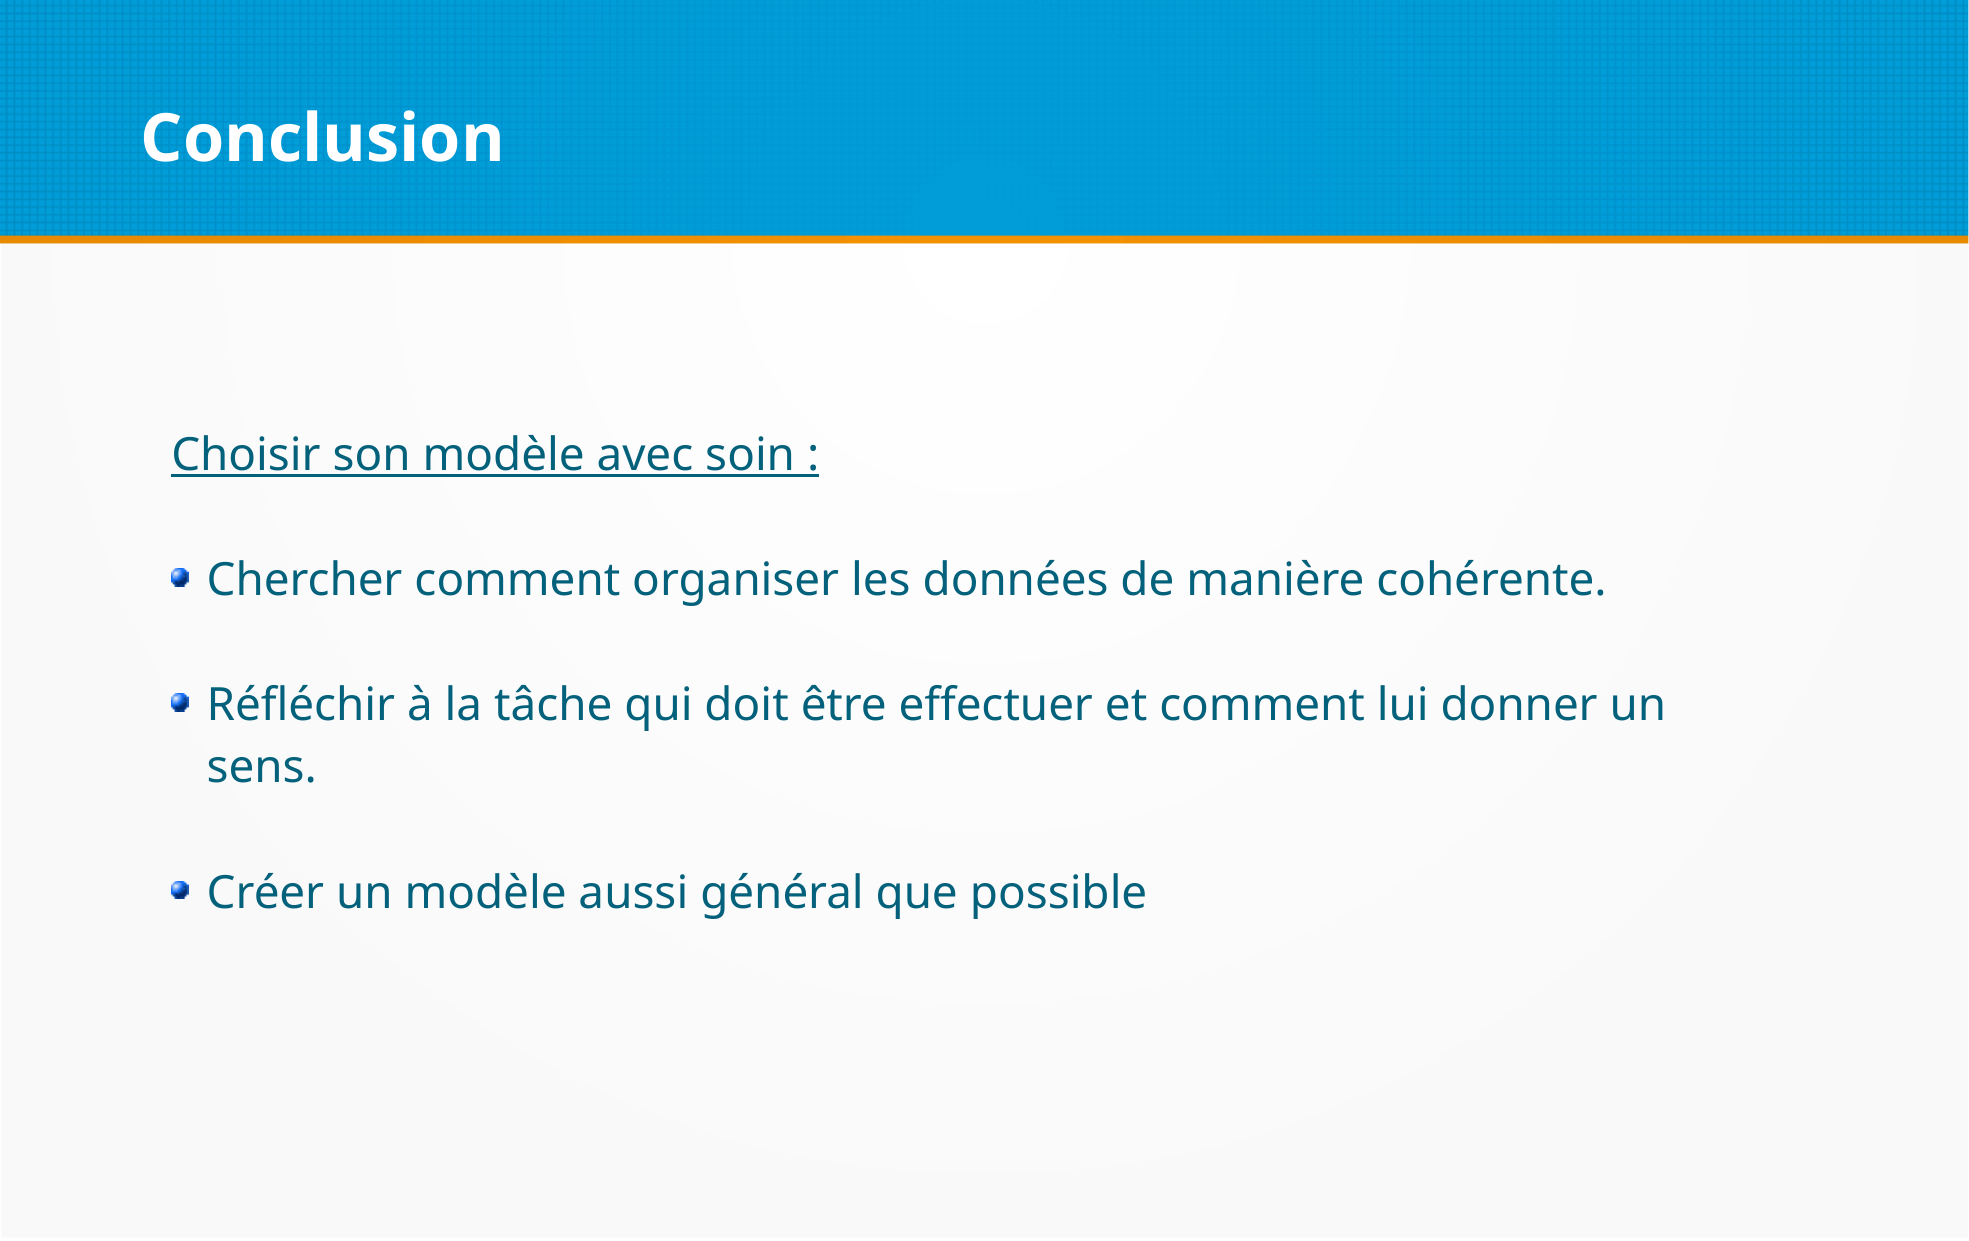

Conclusion
Choisir son modèle avec soin :
Chercher comment organiser les données de manière cohérente.
Réfléchir à la tâche qui doit être effectuer et comment lui donner un sens.
Créer un modèle aussi général que possible